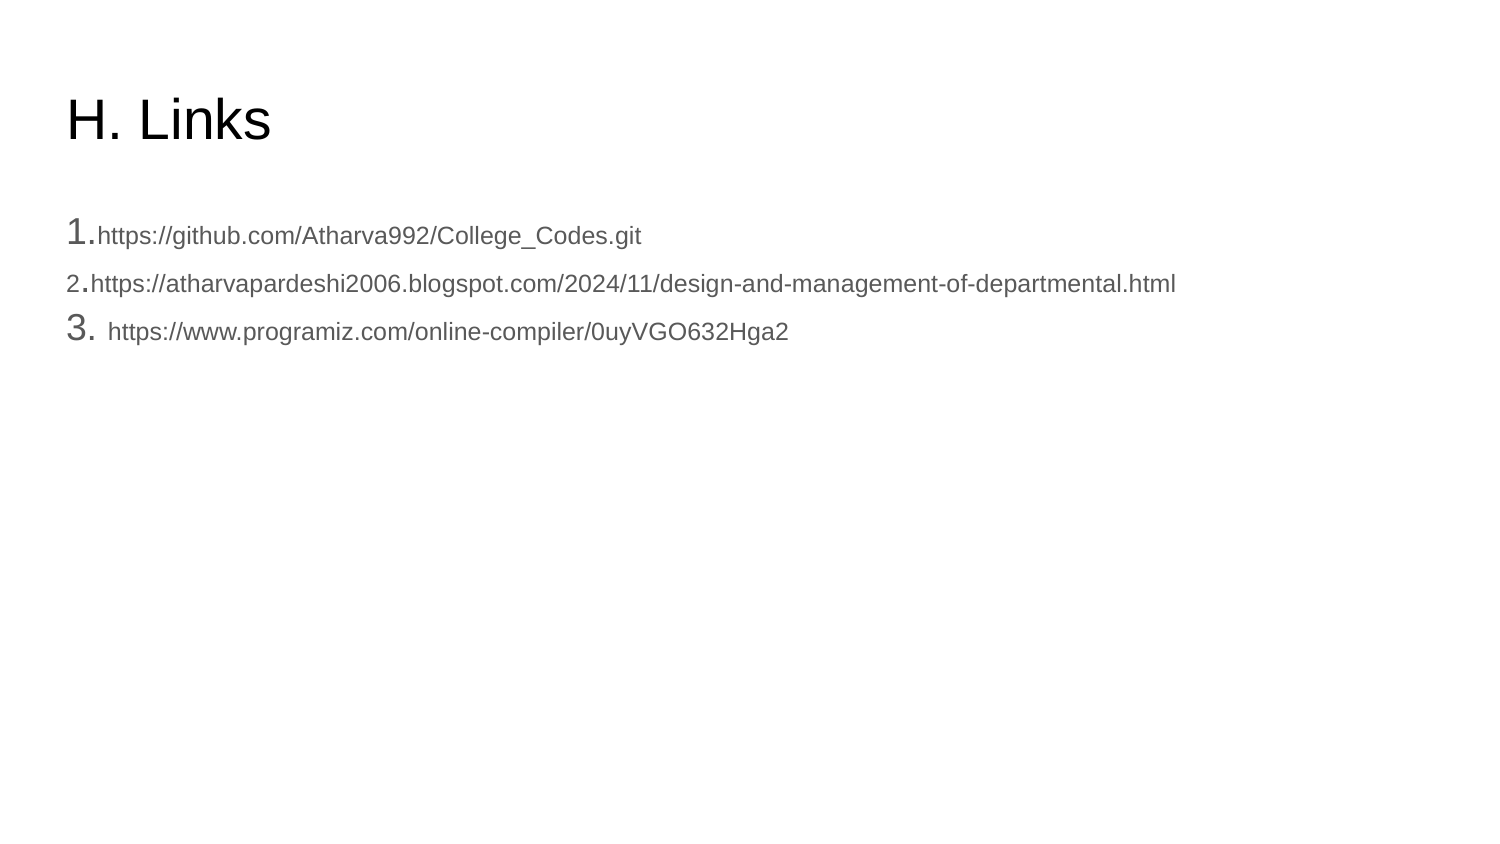

# H. Links
1.https://github.com/Atharva992/College_Codes.git
2.https://atharvapardeshi2006.blogspot.com/2024/11/design-and-management-of-departmental.html
3. https://www.programiz.com/online-compiler/0uyVGO632Hga2